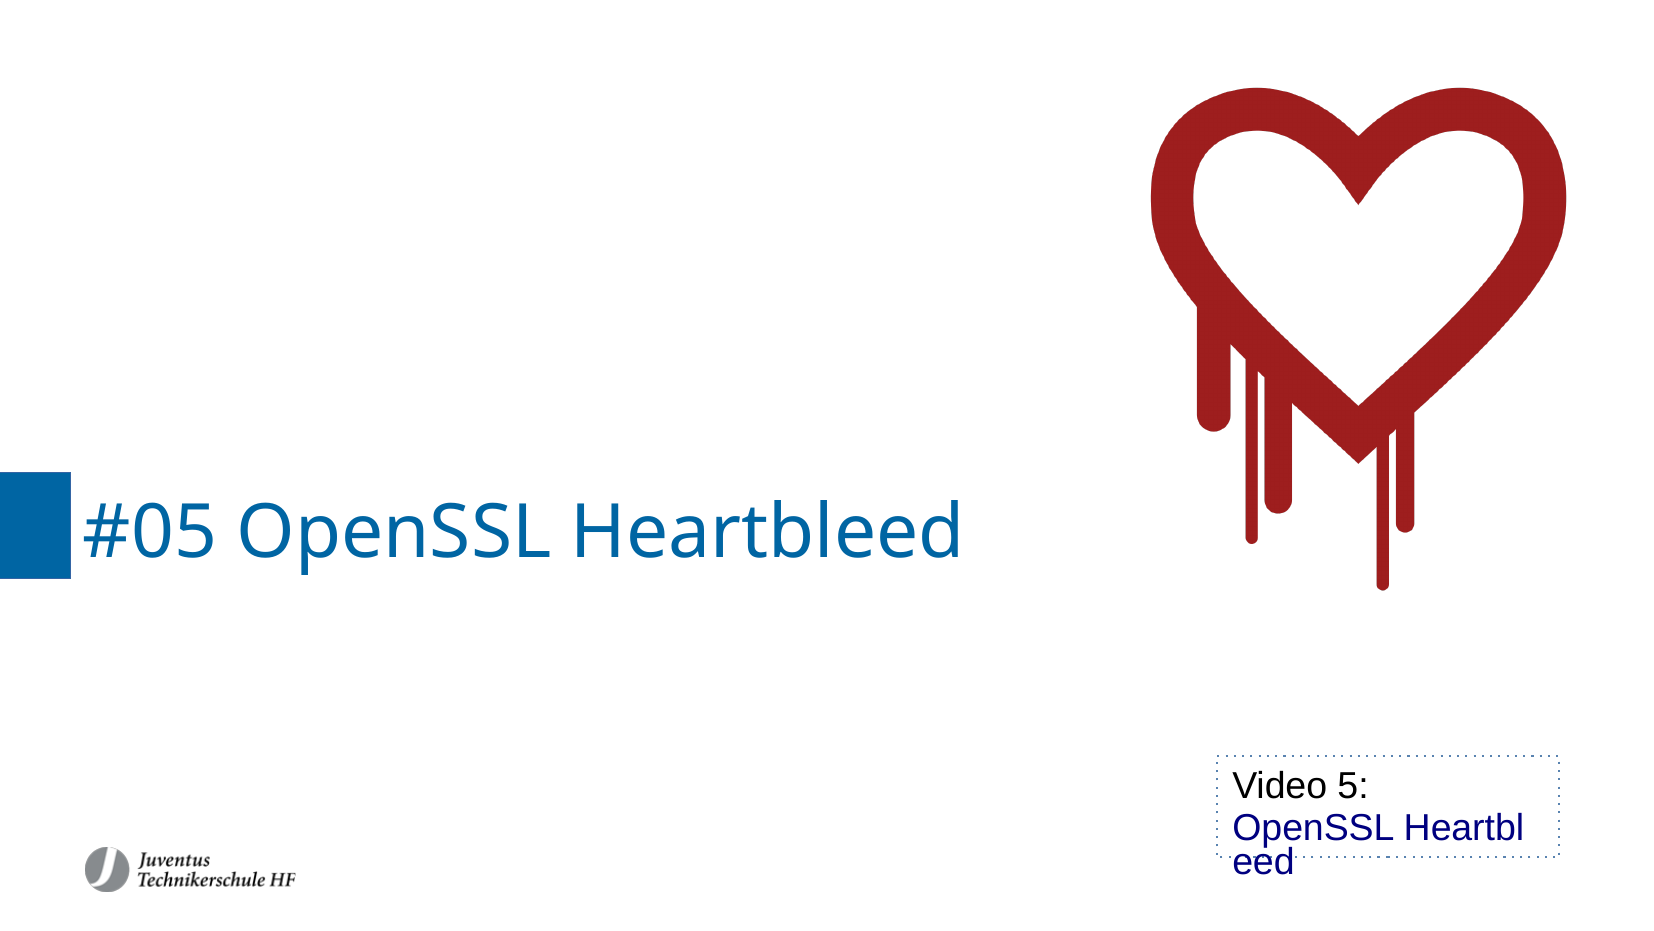

# #05 OpenSSL Heartbleed
Video 5: OpenSSL Heartbleed